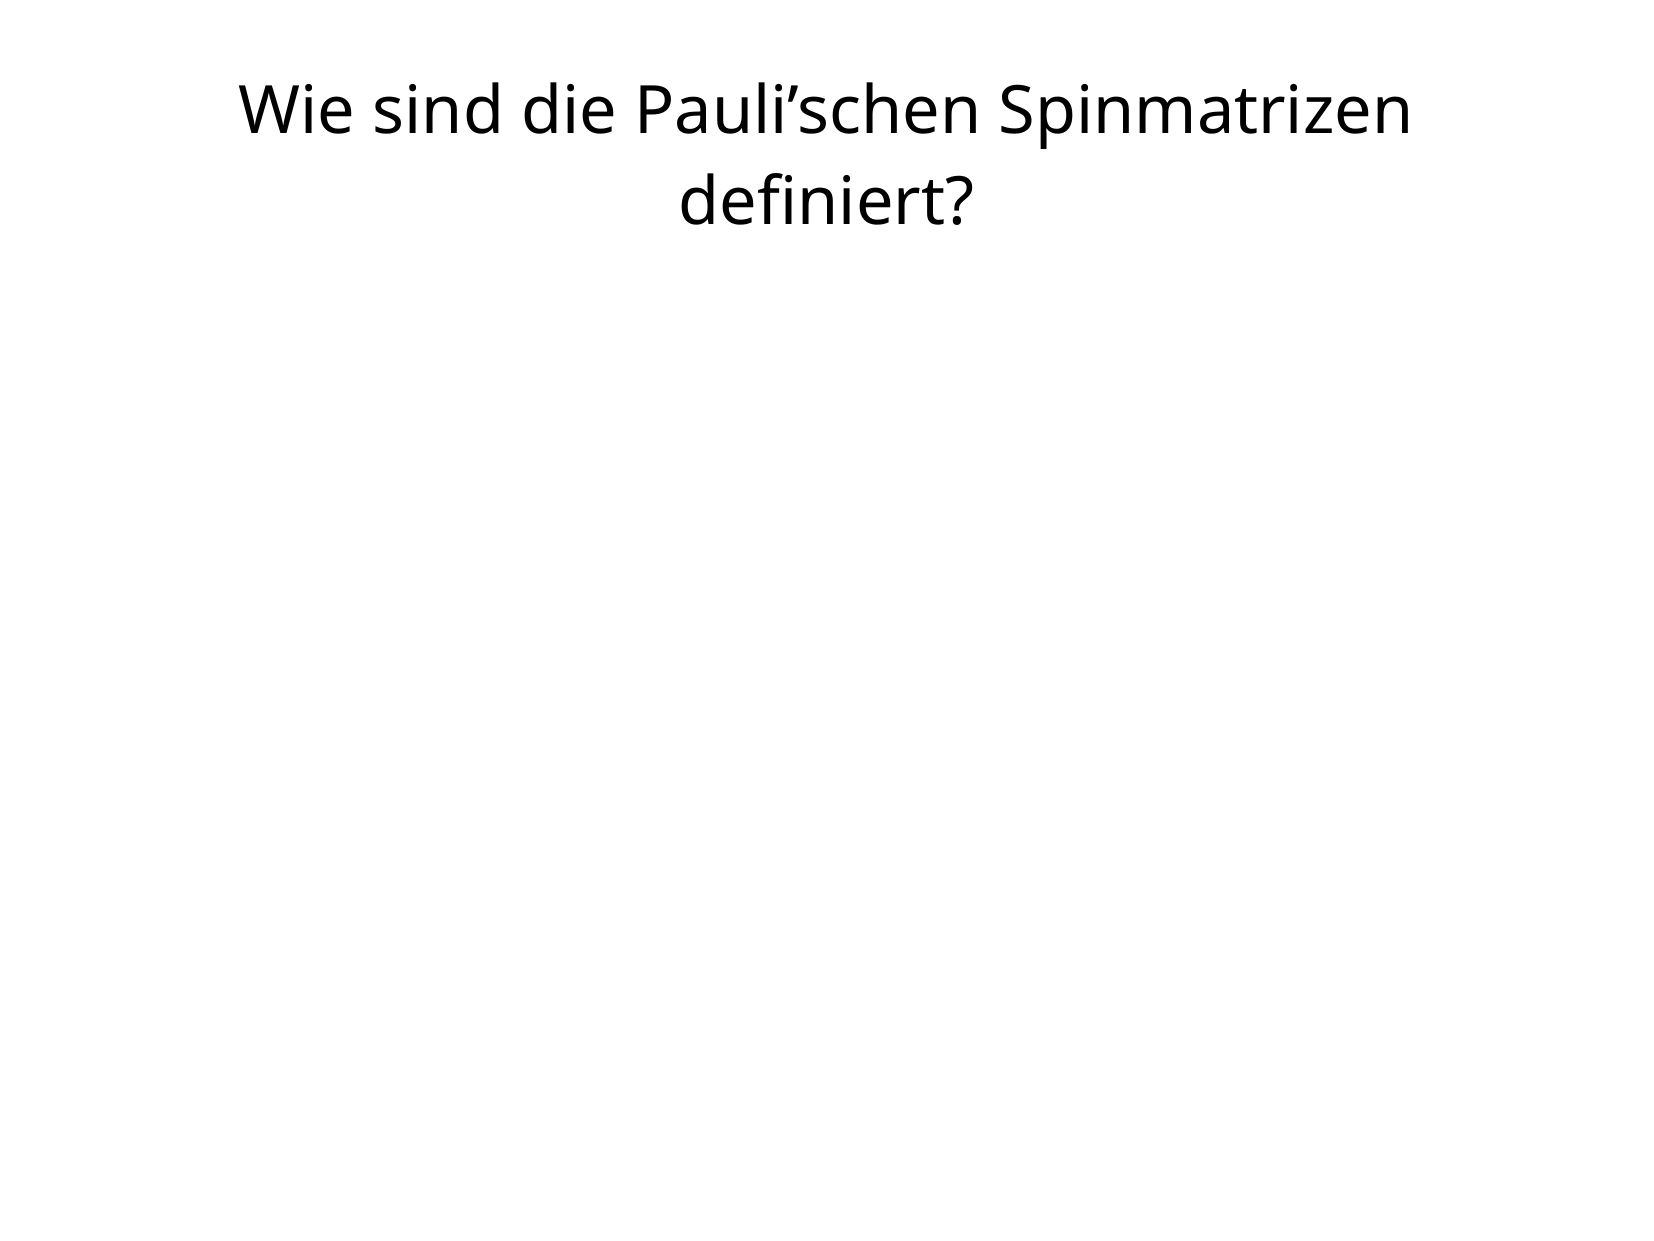

# Wie sind die Pauli’schen Spinmatrizen definiert?